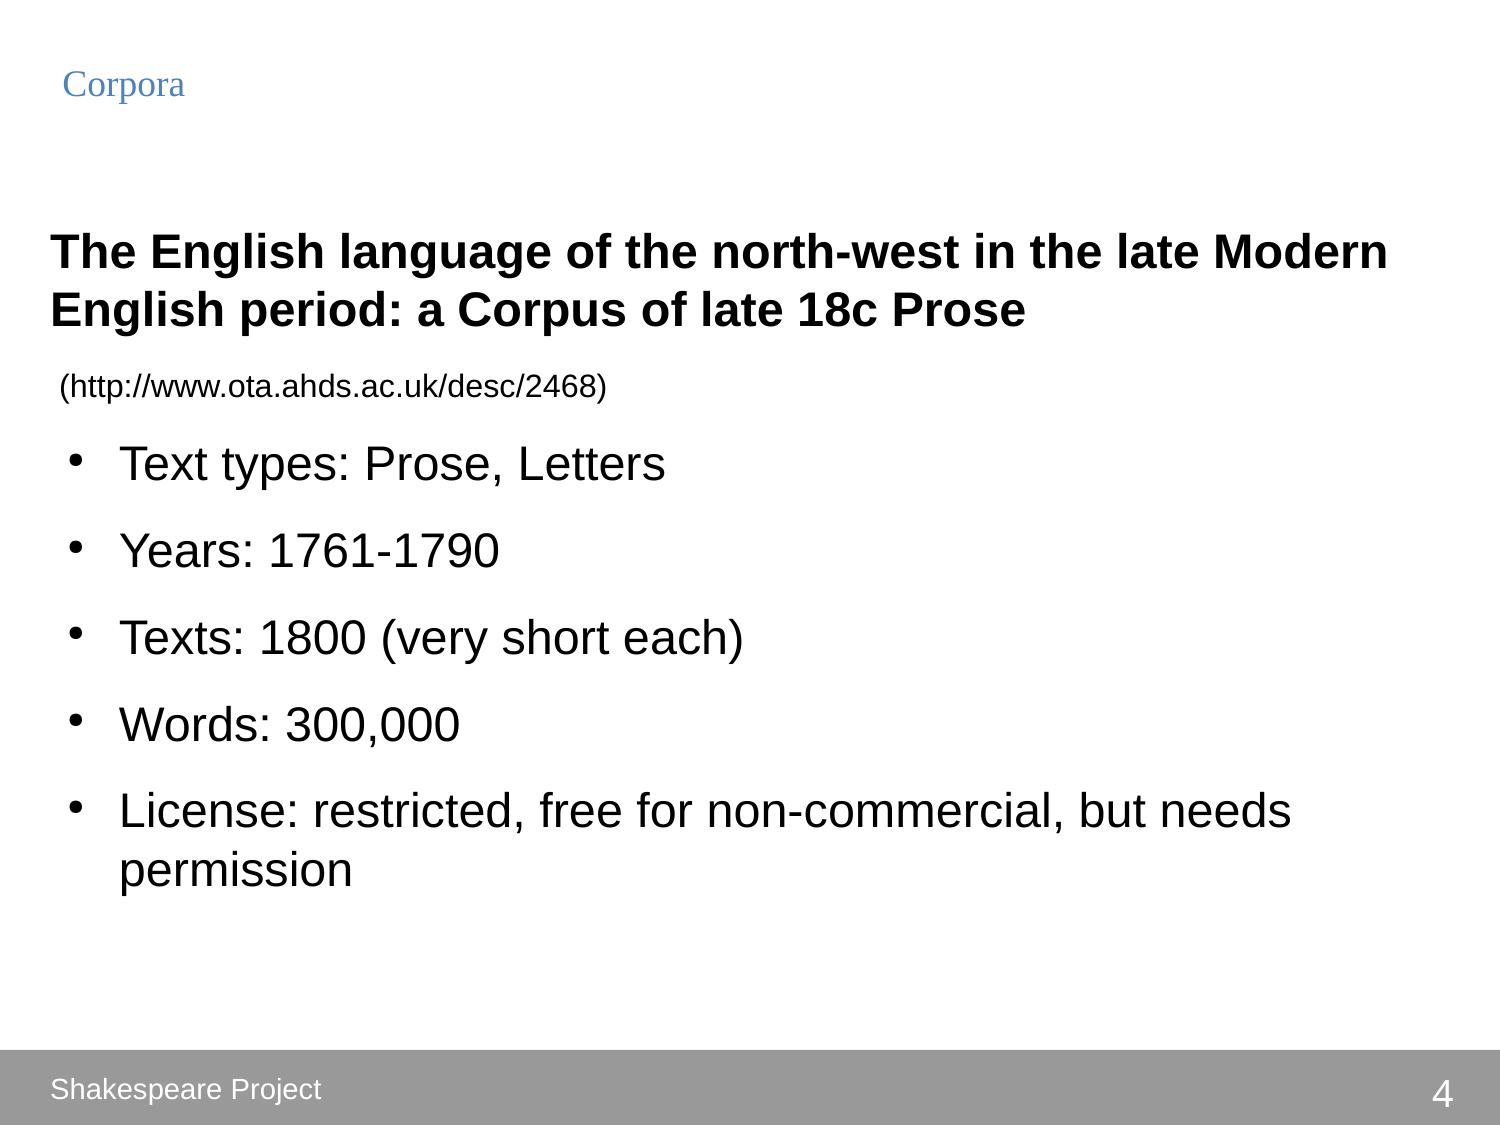

# Corpora
The English language of the north-west in the late Modern English period: a Corpus of late 18c Prose
 (http://www.ota.ahds.ac.uk/desc/2468)
Text types: Prose, Letters
Years: 1761-1790
Texts: 1800 (very short each)
Words: 300,000
License: restricted, free for non-commercial, but needs permission
Shakespeare Project